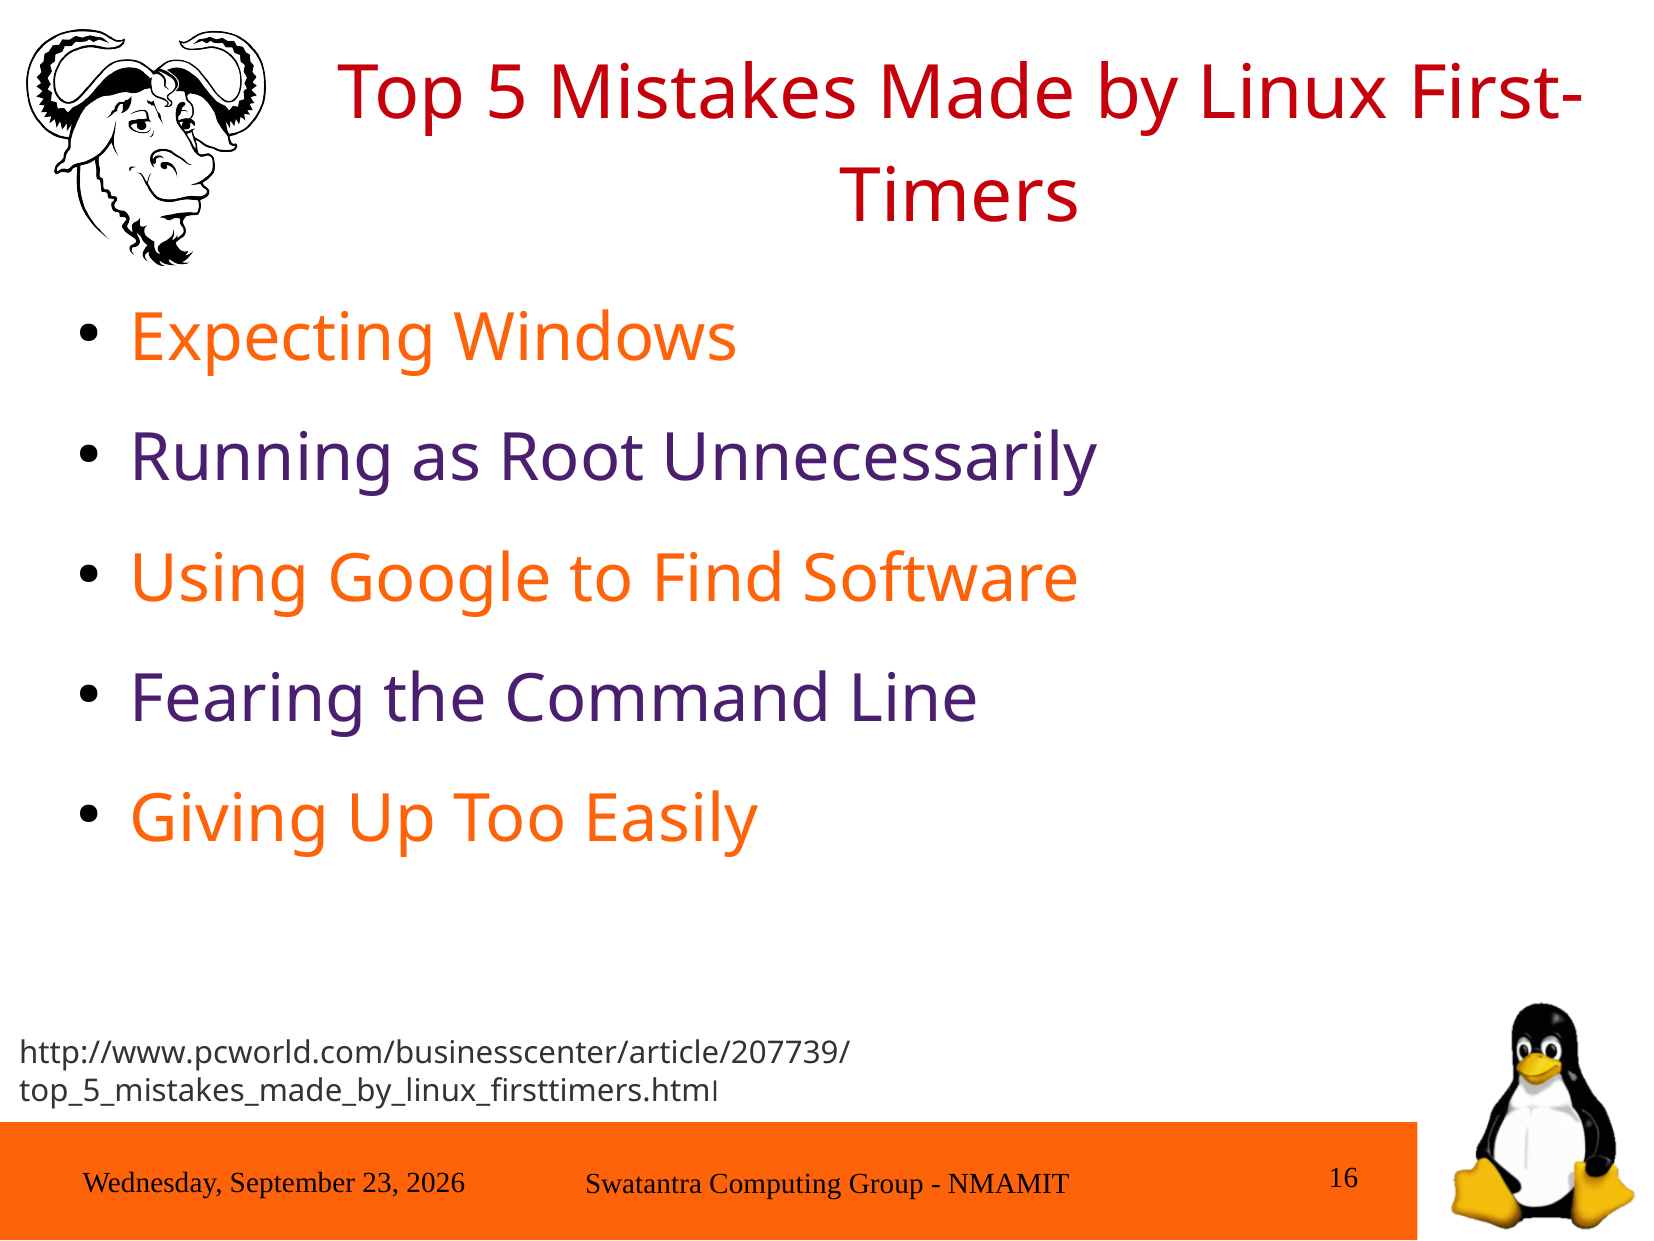

# Top 5 Mistakes Made by Linux First-Timers
Expecting Windows
Running as Root Unnecessarily
Using Google to Find Software
Fearing the Command Line
Giving Up Too Easily
http://www.pcworld.com/businesscenter/article/207739/top_5_mistakes_made_by_linux_firsttimers.html
16
Swatantra Computing Group - NMAMIT